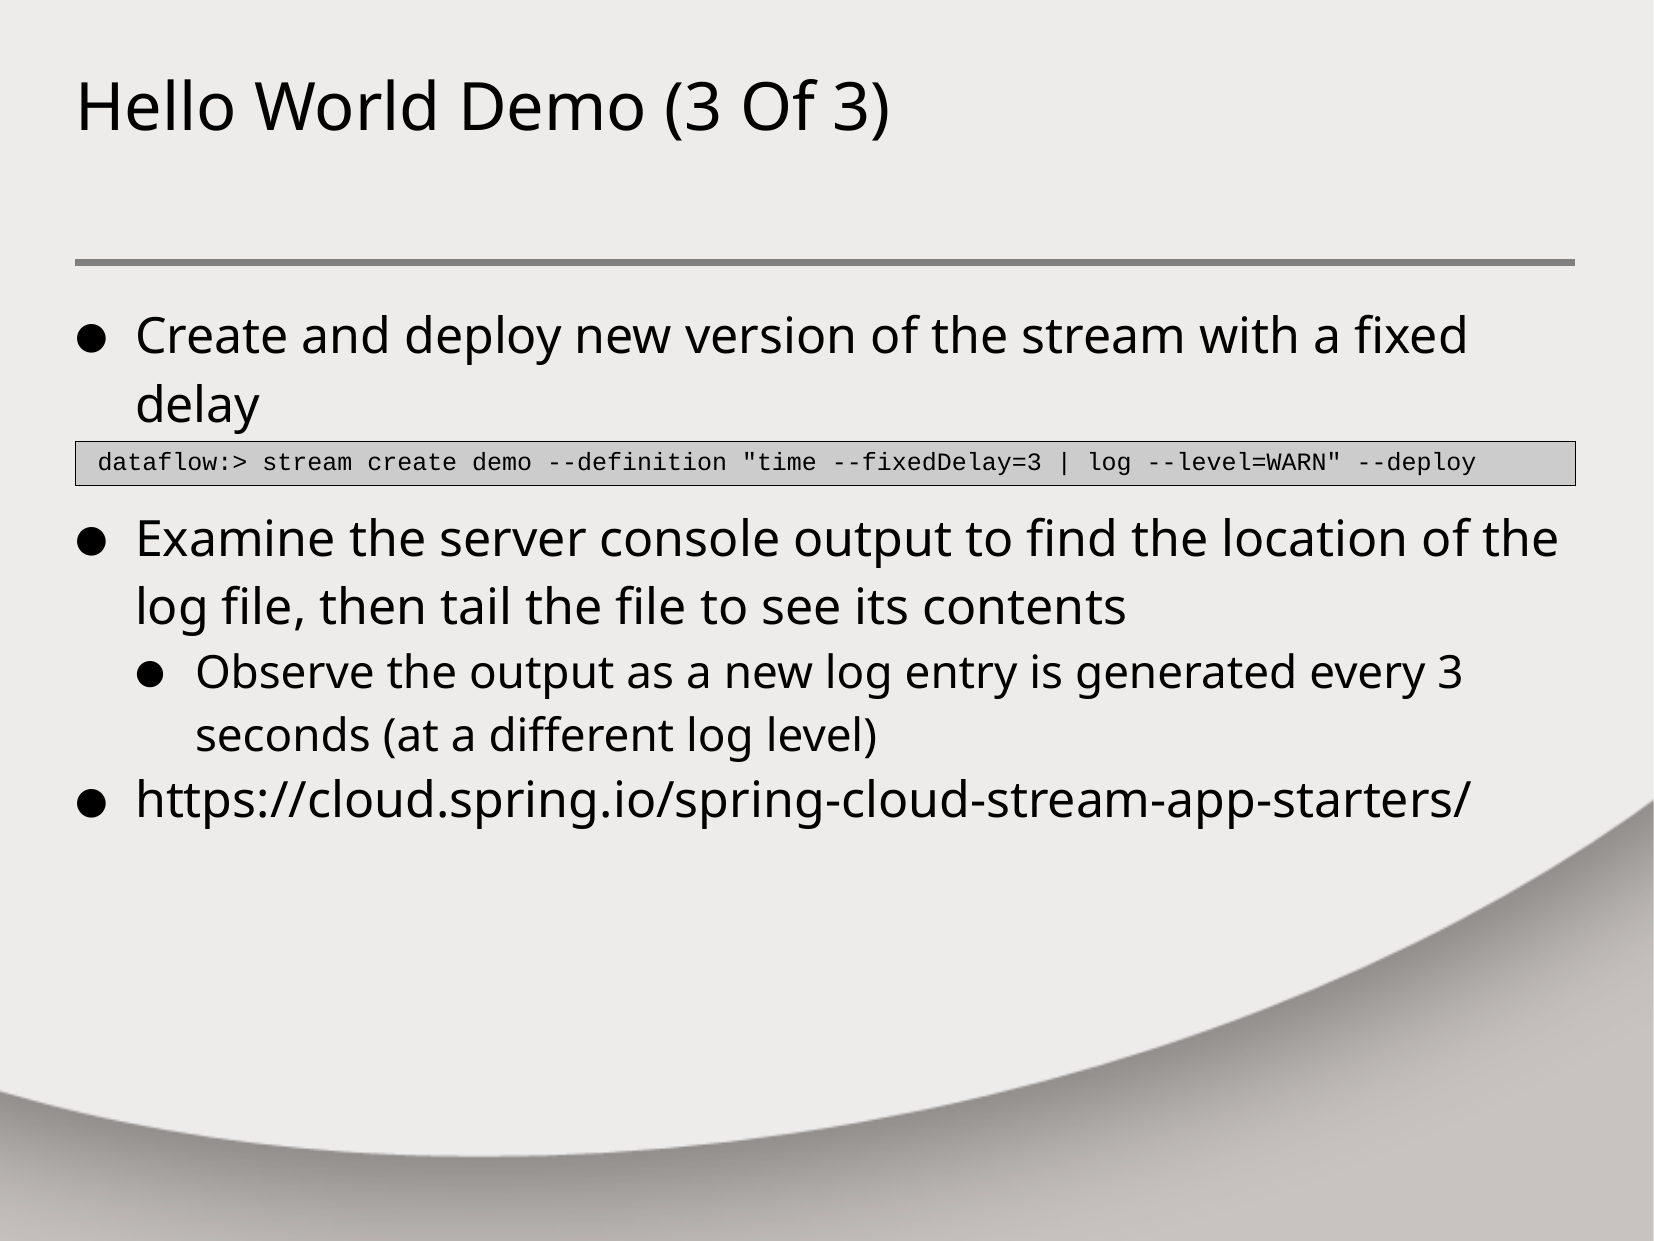

# Hello World Demo (3 Of 3)
Create and deploy new version of the stream with a fixed delay
Examine the server console output to find the location of the log file, then tail the file to see its contents
Observe the output as a new log entry is generated every 3 seconds (at a different log level)
https://cloud.spring.io/spring-cloud-stream-app-starters/
dataflow:> stream create demo --definition "time --fixedDelay=3 | log --level=WARN" --deploy